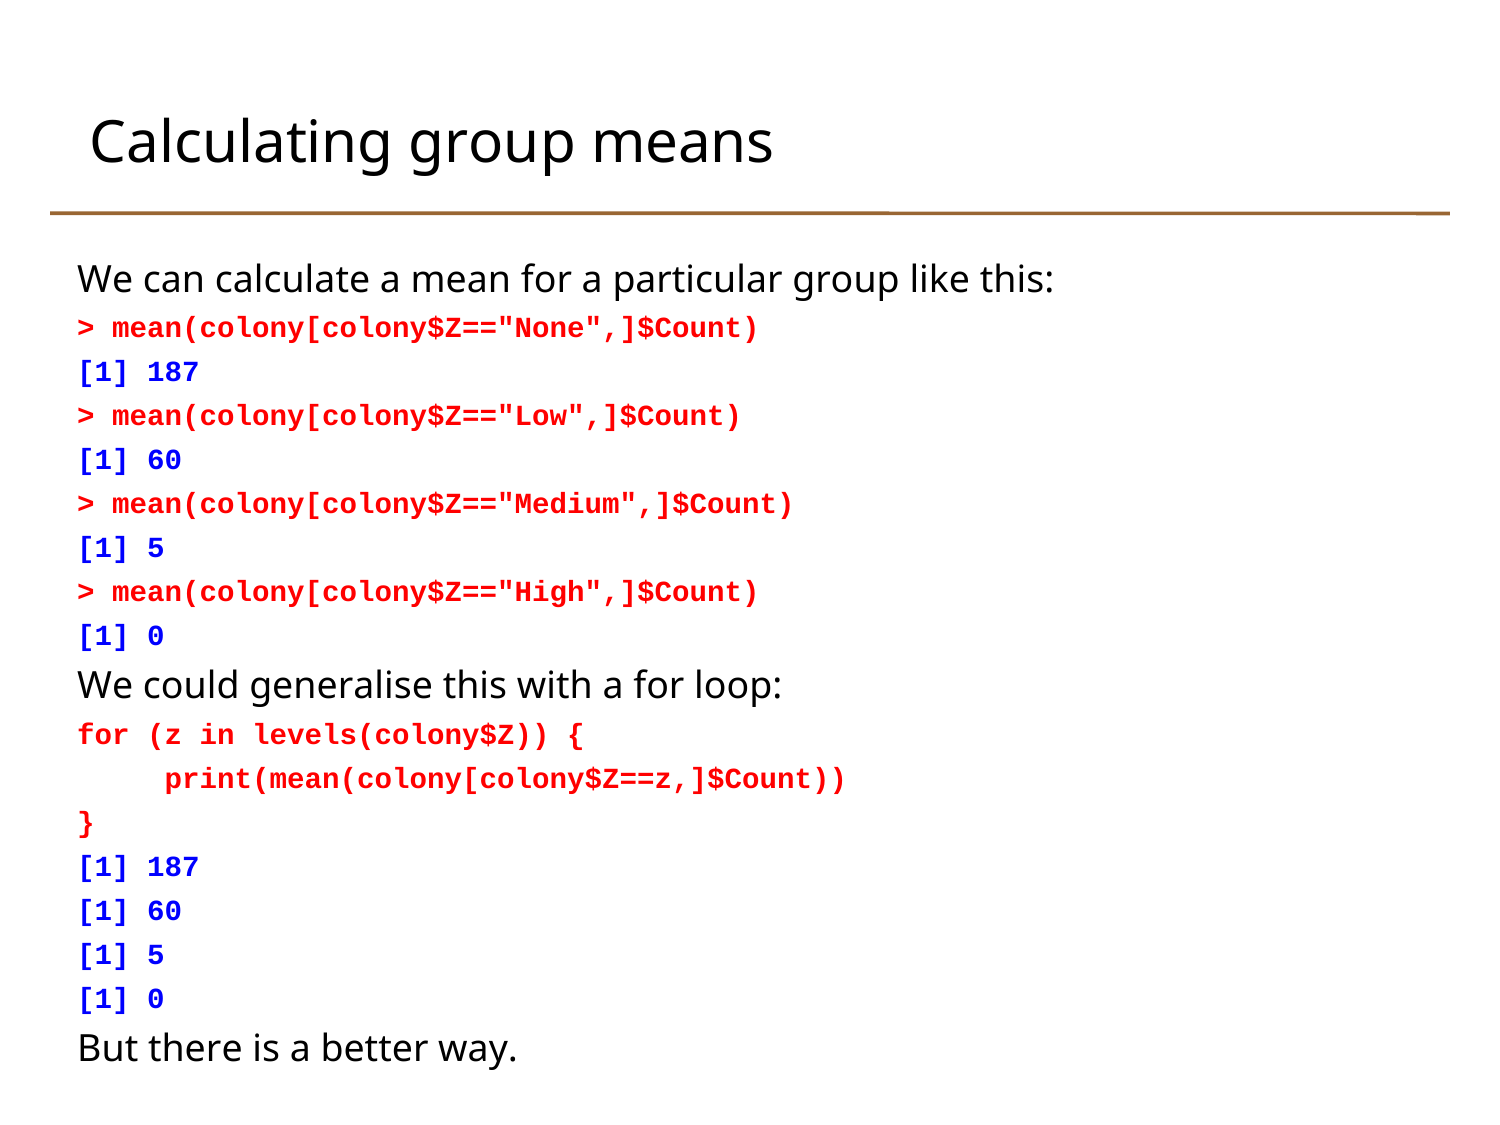

Calculating group means
We can calculate a mean for a particular group like this:
> mean(colony[colony$Z=="None",]$Count)
[1] 187
> mean(colony[colony$Z=="Low",]$Count)
[1] 60
> mean(colony[colony$Z=="Medium",]$Count)
[1] 5
> mean(colony[colony$Z=="High",]$Count)
[1] 0
We could generalise this with a for loop:
for (z in levels(colony$Z)) {
 print(mean(colony[colony$Z==z,]$Count))
}
[1] 187
[1] 60
[1] 5
[1] 0
But there is a better way.